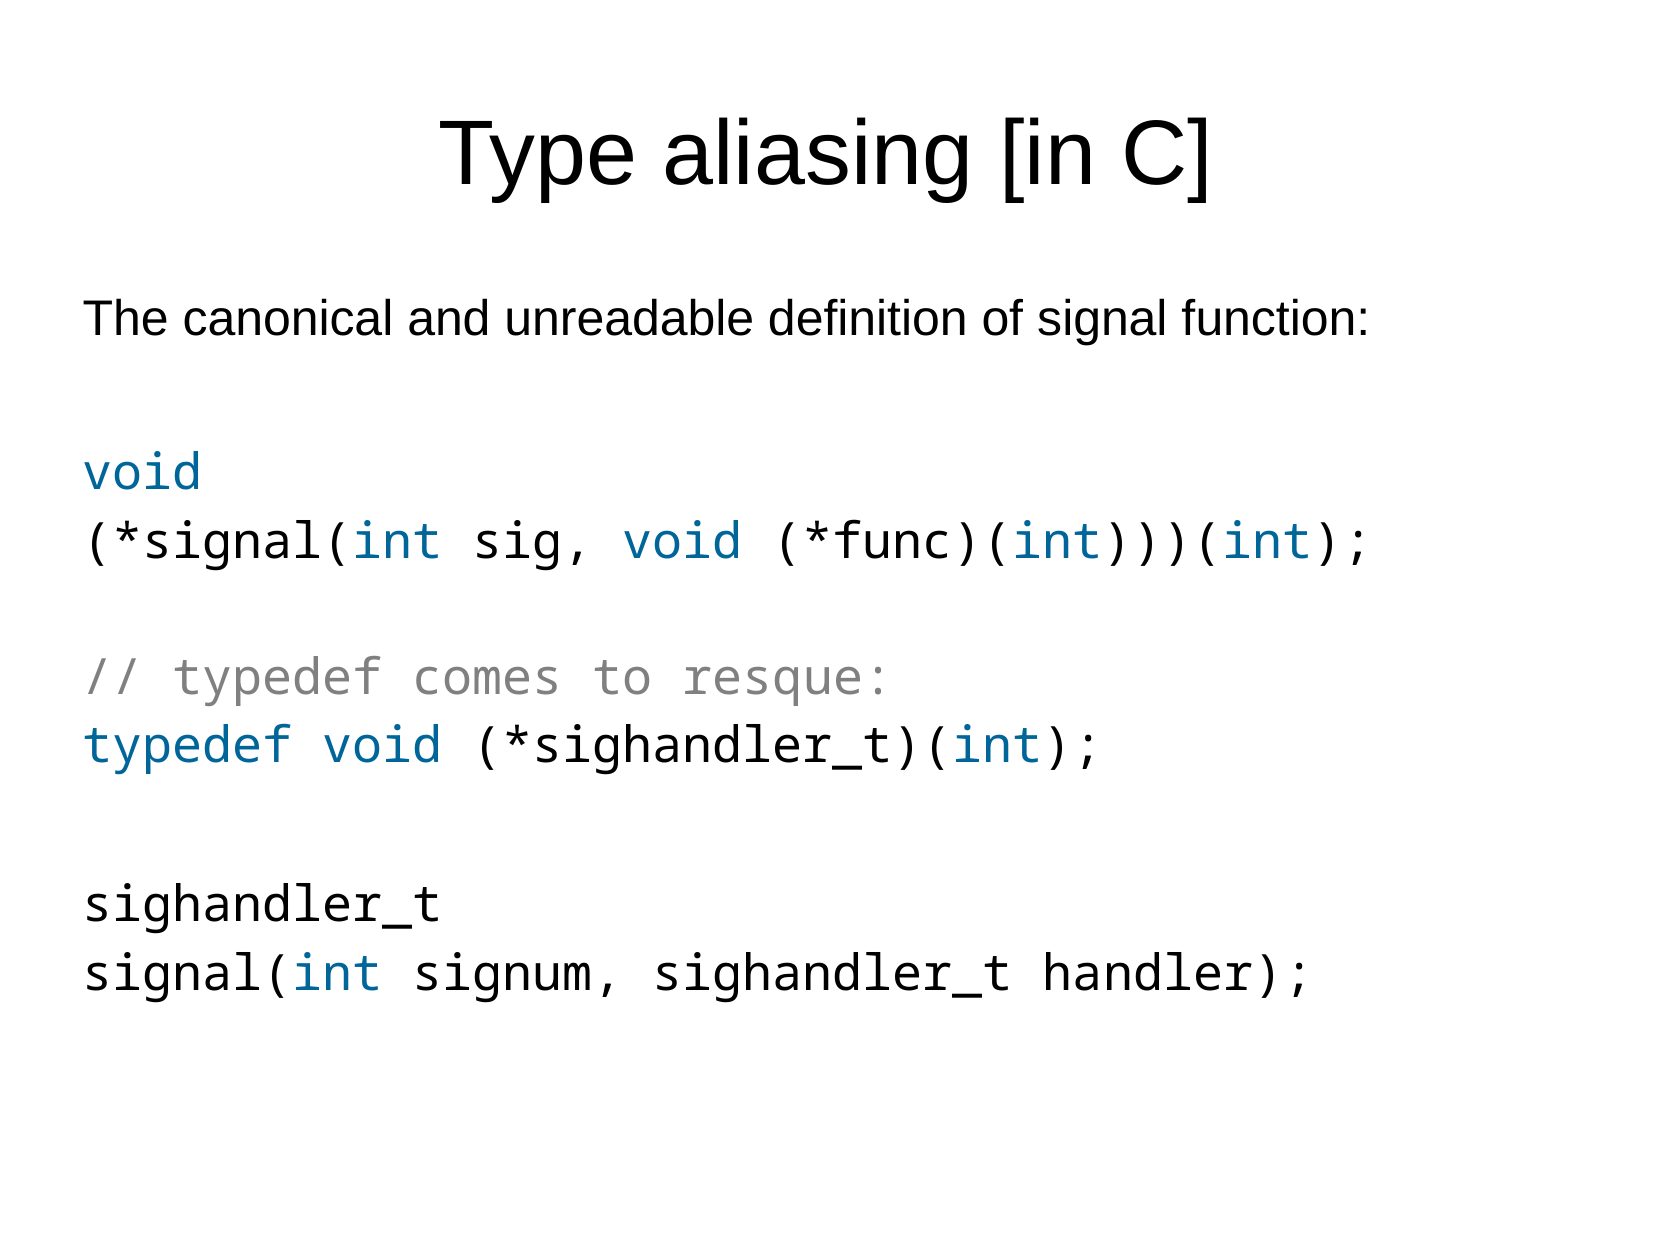

# Type aliasing [in C]
The canonical and unreadable definition of signal function:
void
(*signal(int sig, void (*func)(int)))(int);
// typedef comes to resque:
typedef void (*sighandler_t)(int);
sighandler_t
signal(int signum, sighandler_t handler);